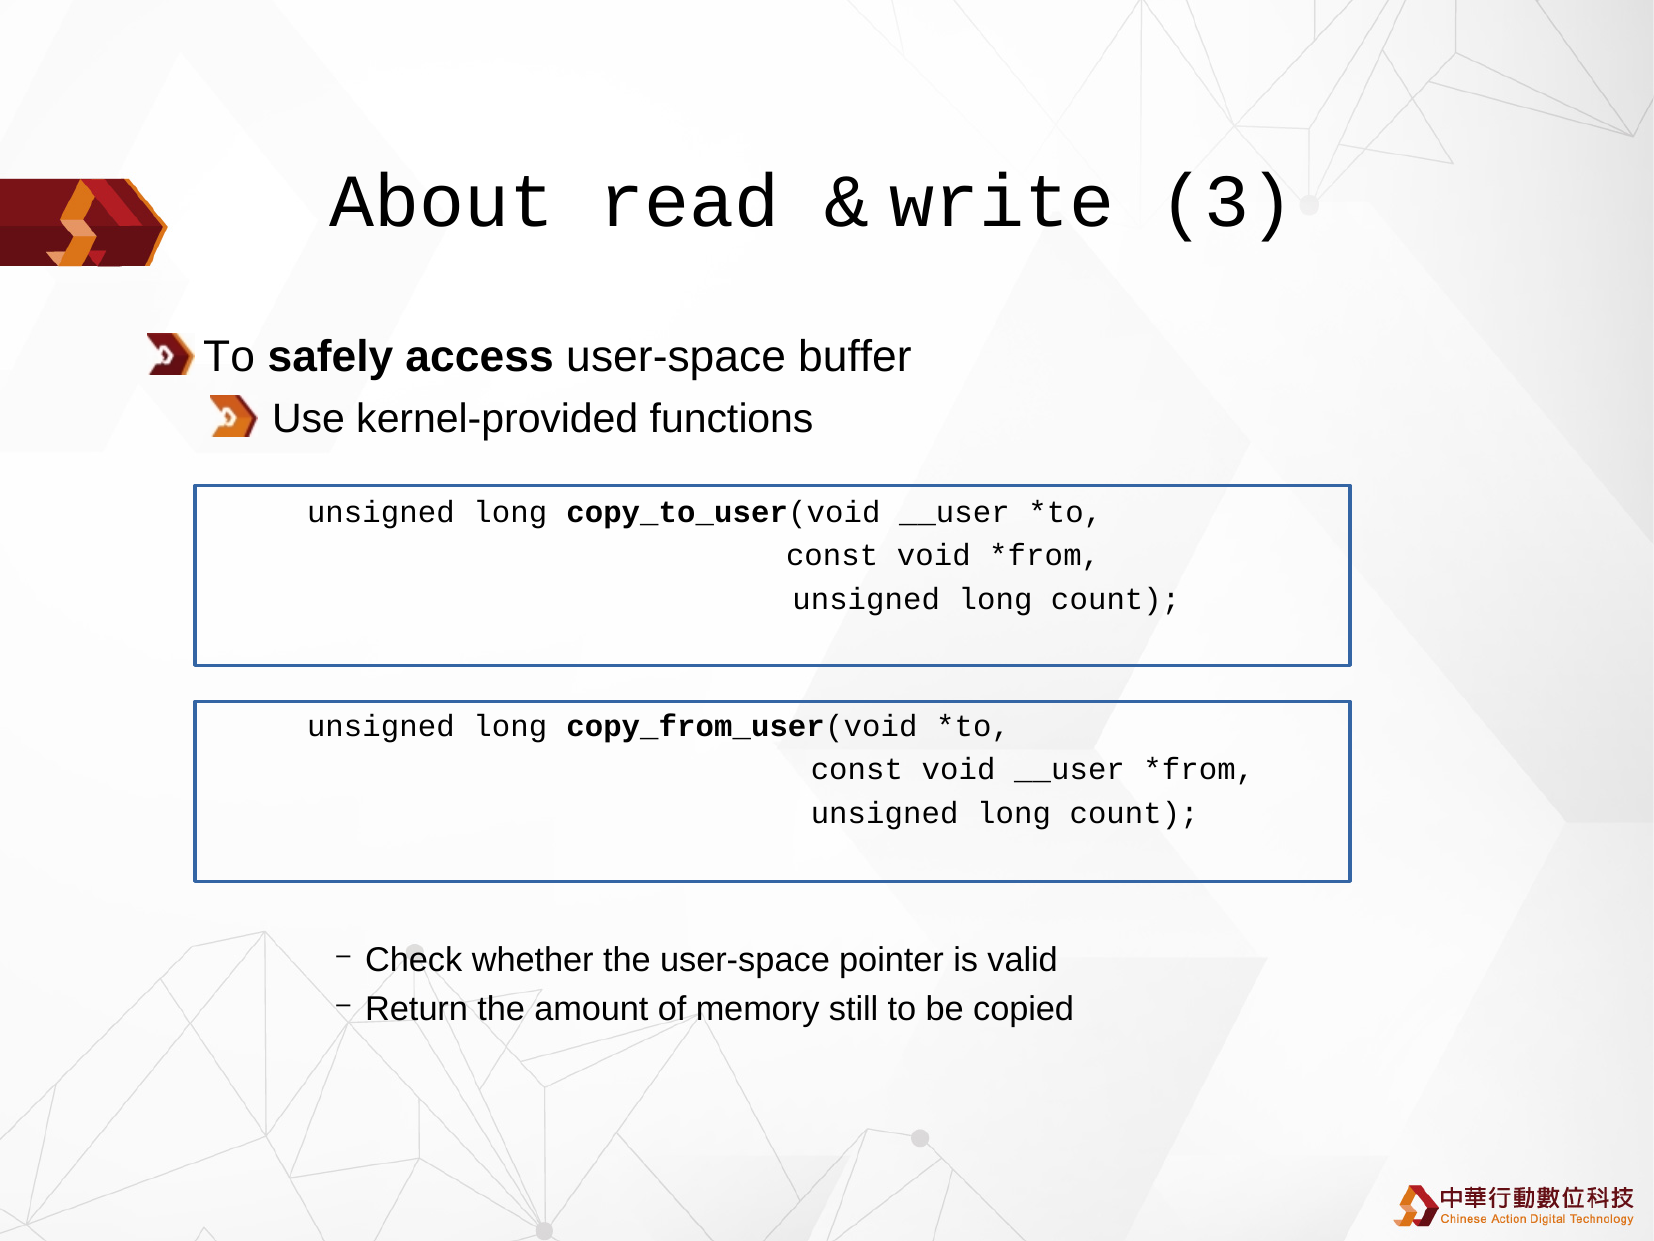

# About read & write (3)
 To safely access user-space buffer
 Use kernel-provided functions
unsigned long copy_to_user(void __user *to,
	 const void *from,
 unsigned long count);
unsigned long copy_from_user(void *to,
 const void __user *from,
 unsigned long count);
Check whether the user-space pointer is valid
Return the amount of memory still to be copied